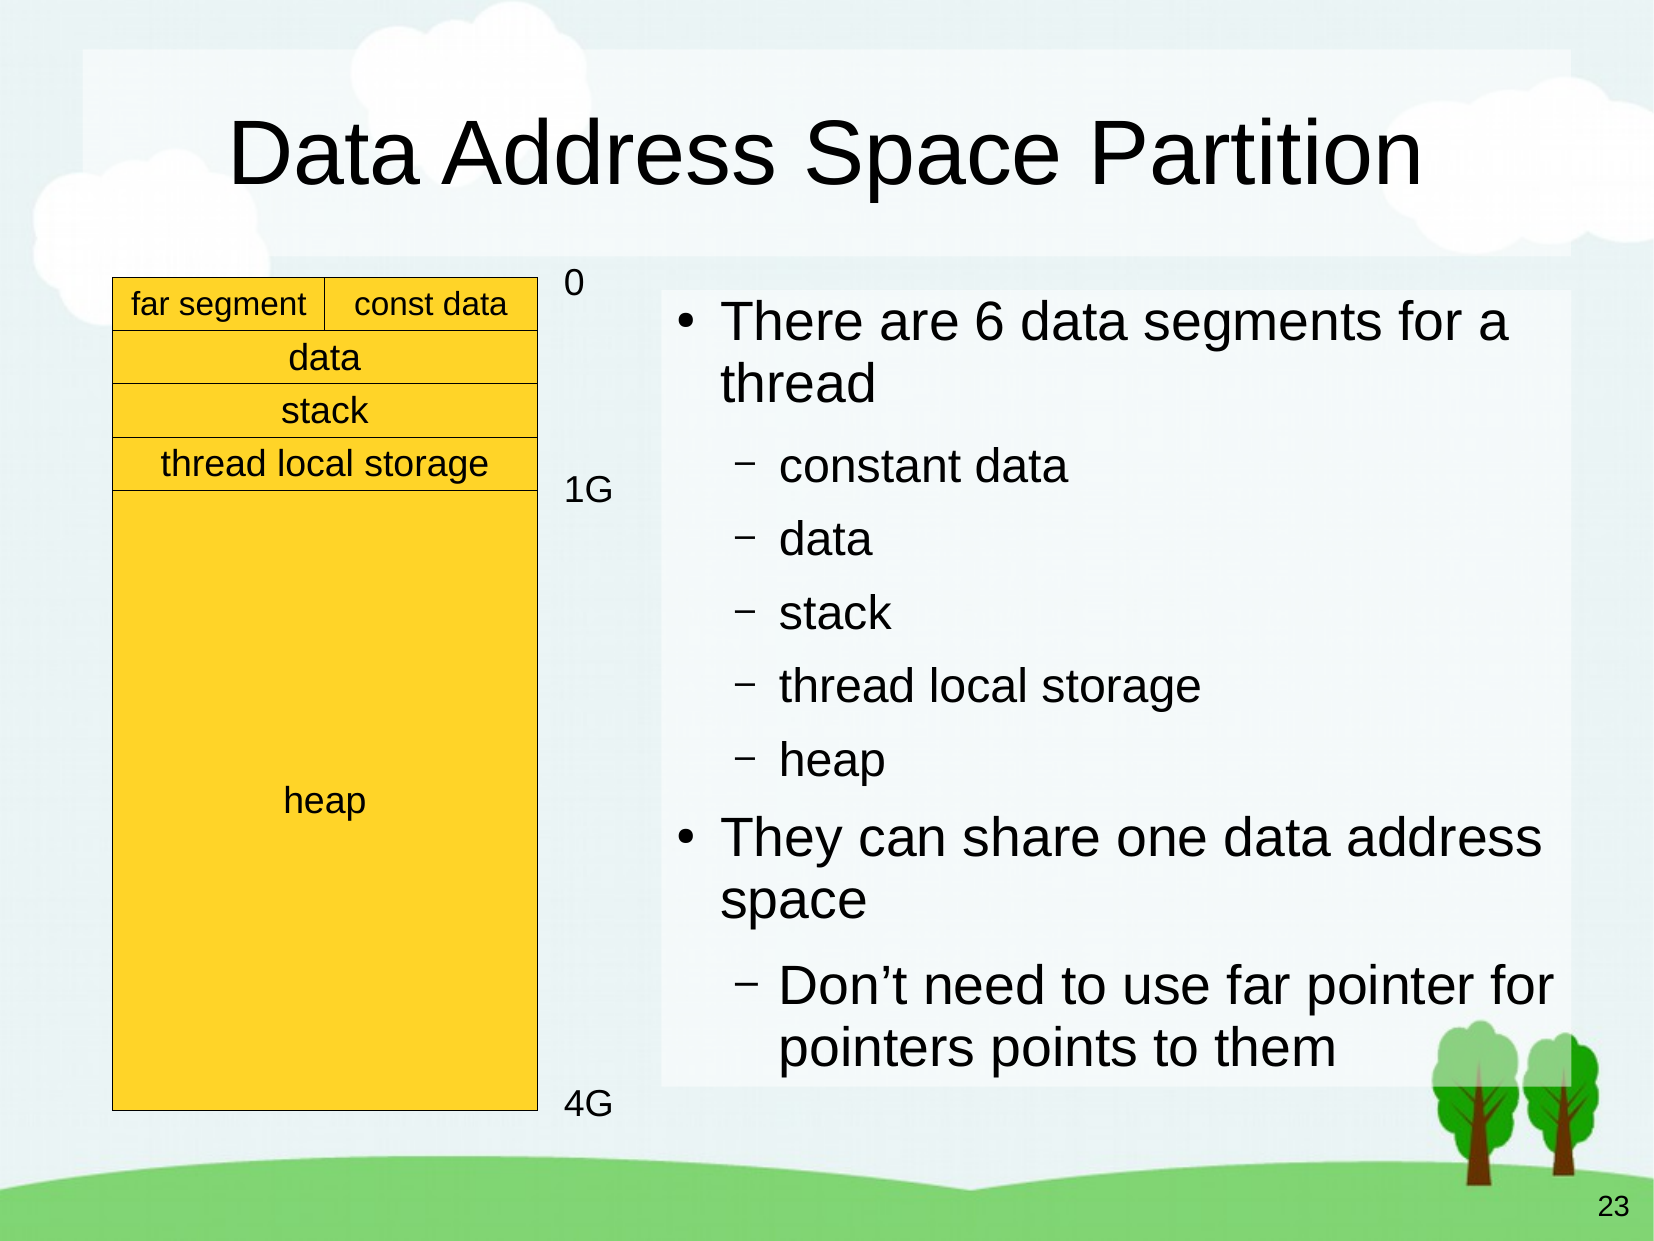

# Data Address Space Partition
0
far segment
const data
There are 6 data segments for a thread
constant data
data
stack
thread local storage
heap
They can share one data address space
Don’t need to use far pointer for pointers points to them
data
stack
thread local storage
1G
heap
4G
23